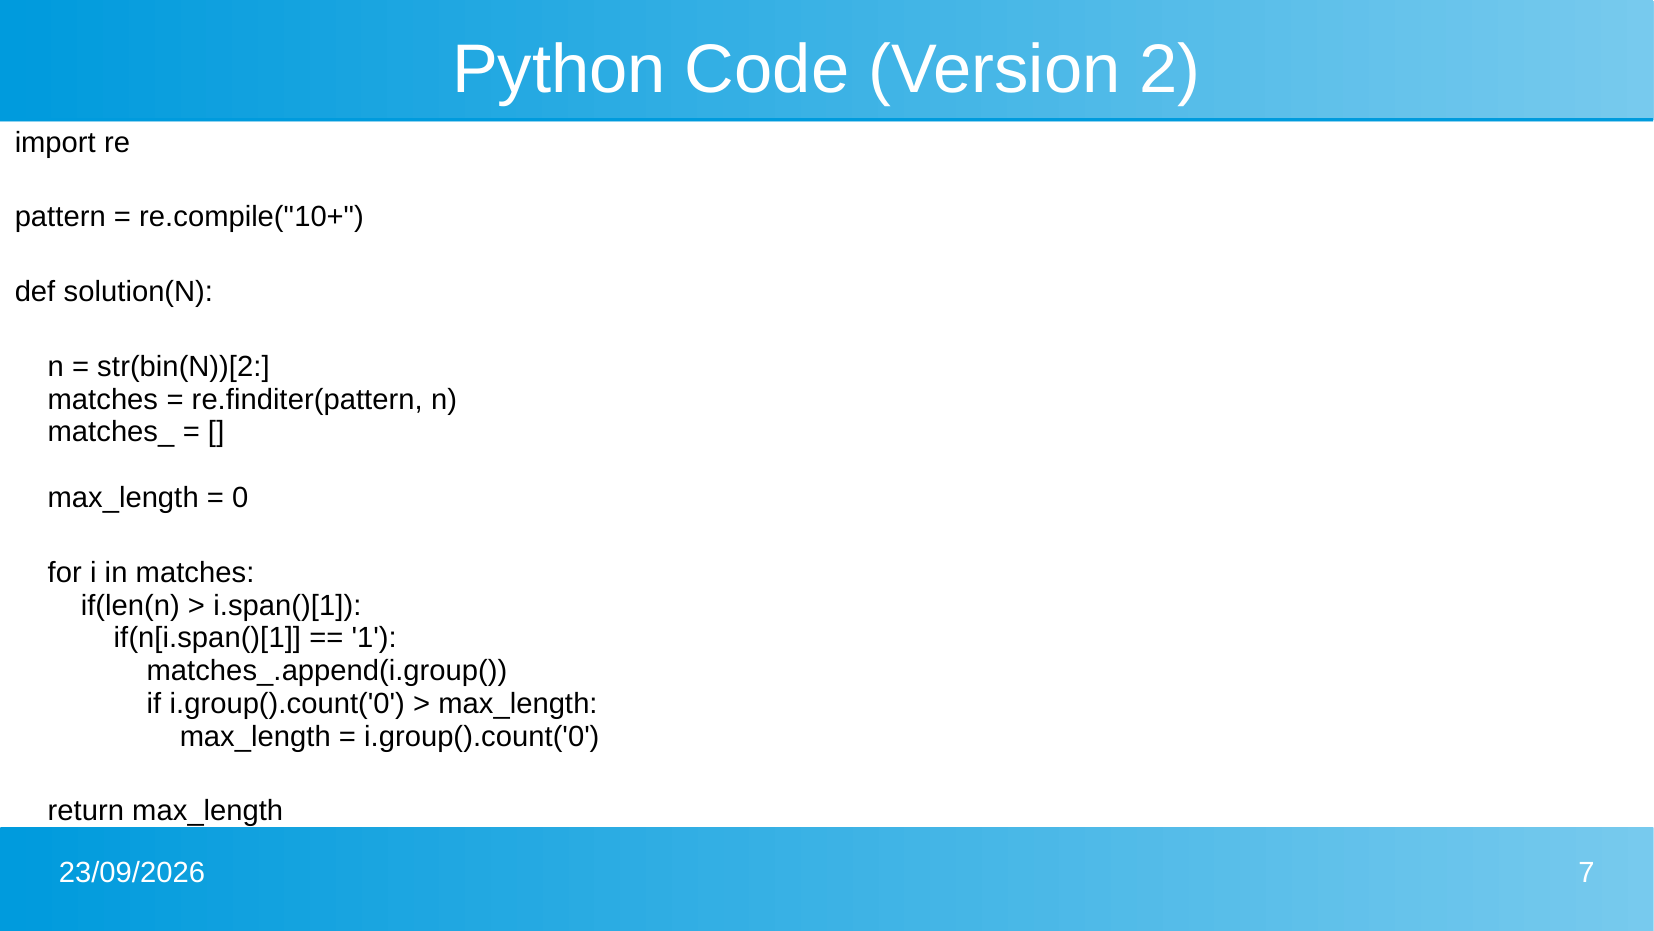

# Python Code (Version 2)
import re
pattern = re.compile("10+")
def solution(N):
 n = str(bin(N))[2:]
 matches = re.finditer(pattern, n)
 matches_ = []
 max_length = 0
 for i in matches:
 if(len(n) > i.span()[1]):
 if(n[i.span()[1]] == '1'):
 matches_.append(i.group())
 if i.group().count('0') > max_length:
 max_length = i.group().count('0')
 return max_length
7